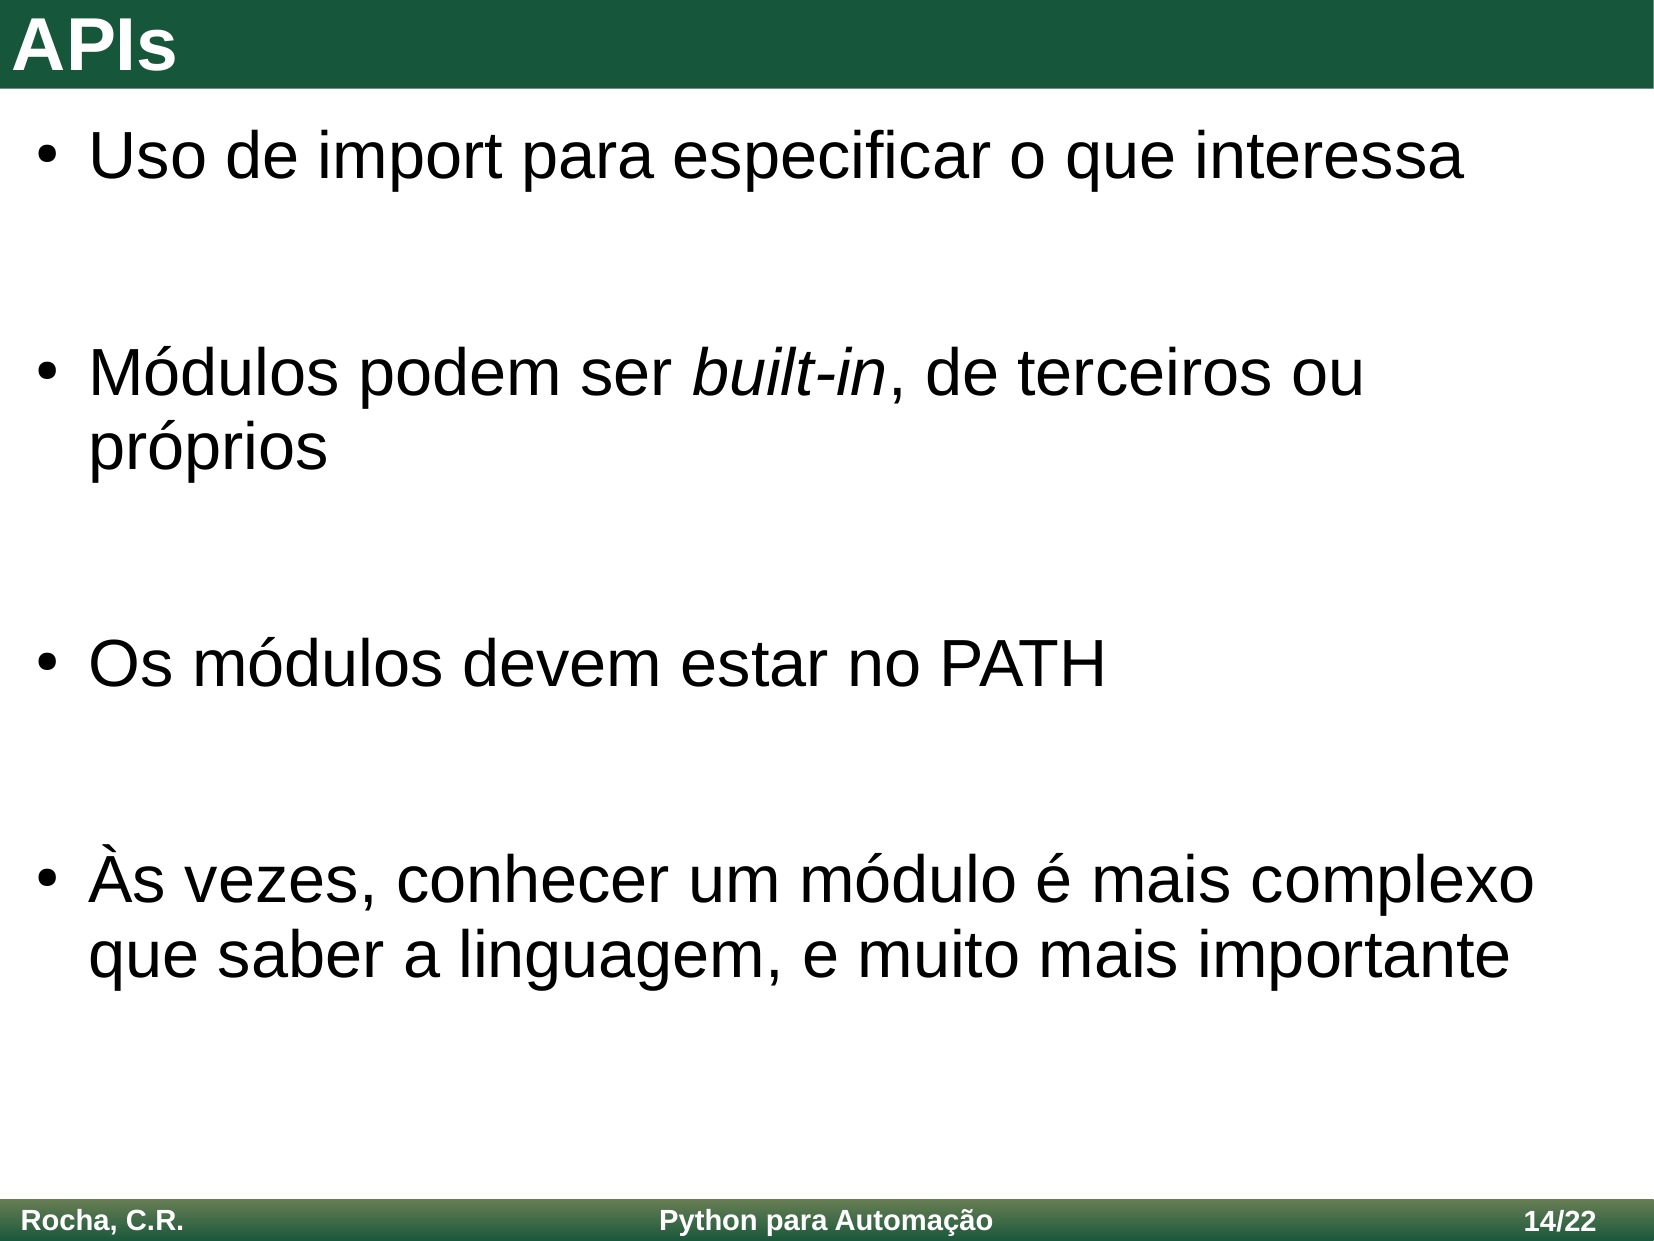

# APIs
Uso de import para especificar o que interessa
Módulos podem ser built-in, de terceiros ou próprios
Os módulos devem estar no PATH
Às vezes, conhecer um módulo é mais complexo que saber a linguagem, e muito mais importante